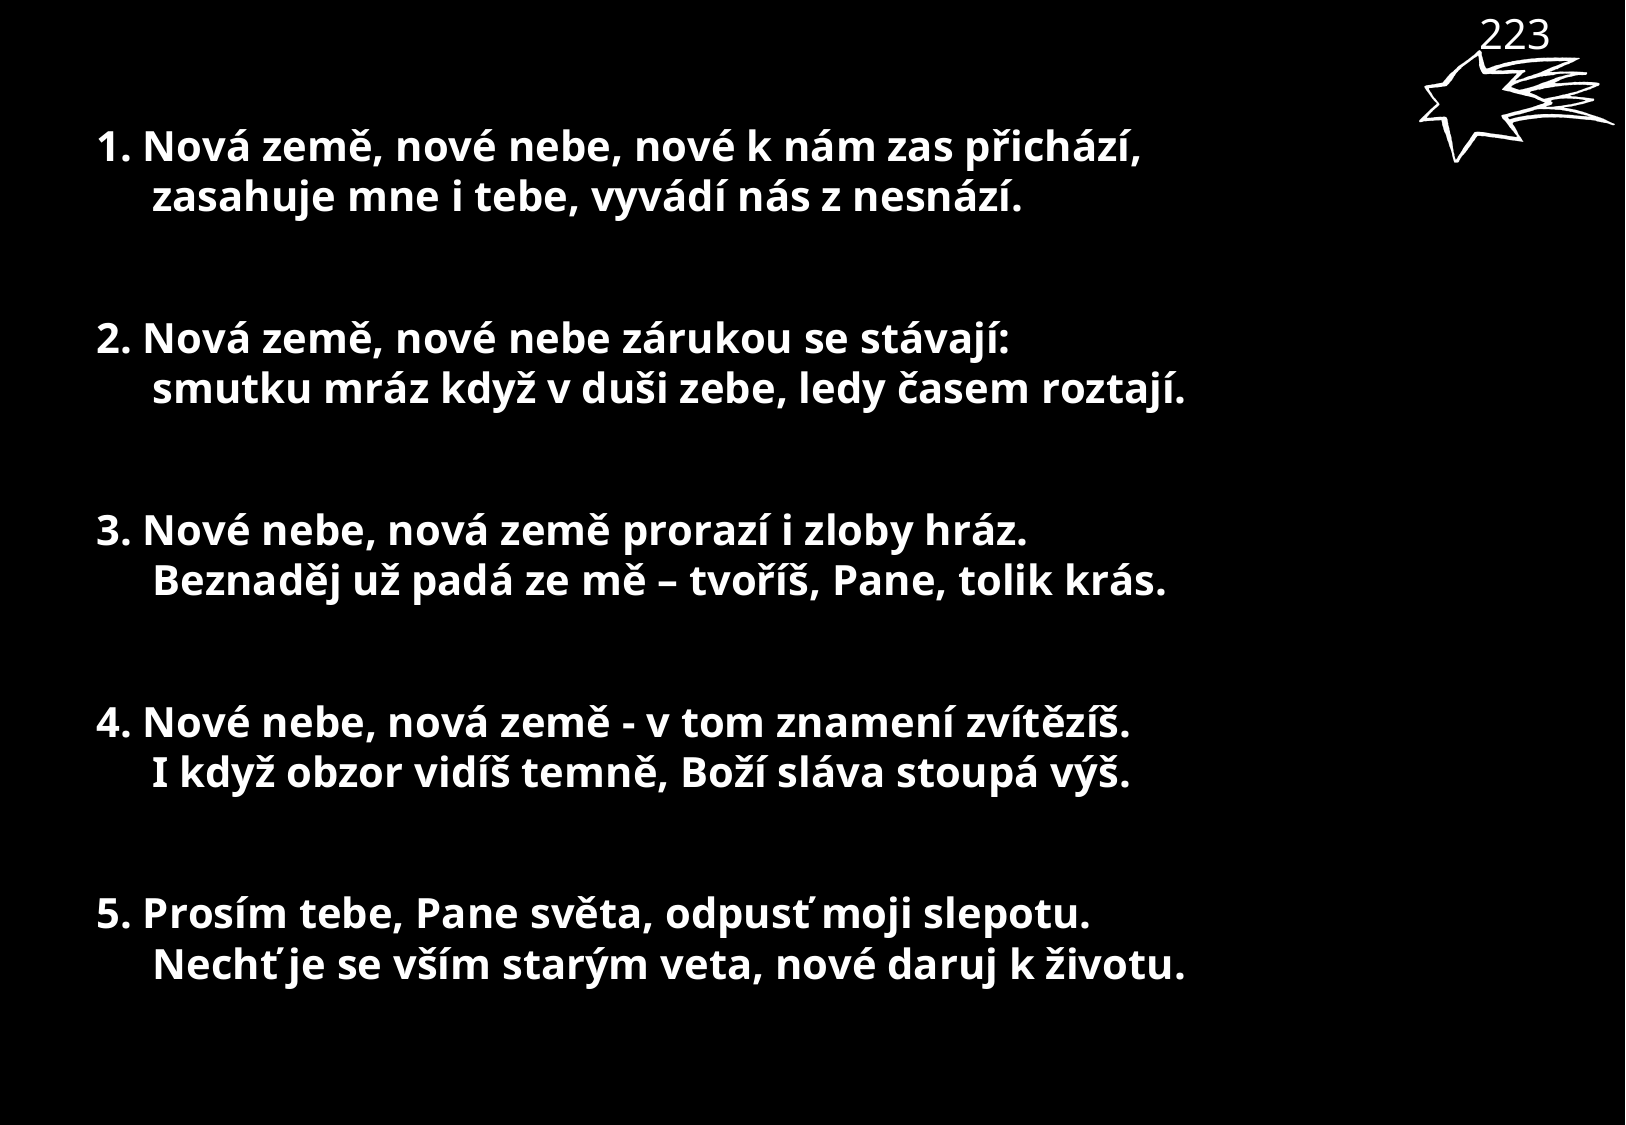

223
# 1. Nová země, nové nebe, nové k nám zas přichází, zasahuje mne i tebe, vyvádí nás z nesnází.
2. Nová země, nové nebe zárukou se stávají:
smutku mráz když v duši zebe, ledy časem roztají.
3. Nové nebe, nová země prorazí i zloby hráz.
Beznaděj už padá ze mě – tvoříš, Pane, tolik krás.
4. Nové nebe, nová země - v tom znamení zvítězíš.
I když obzor vidíš temně, Boží sláva stoupá výš.
5. Prosím tebe, Pane světa, odpusť moji slepotu.
Nechť je se vším starým veta, nové daruj k životu.